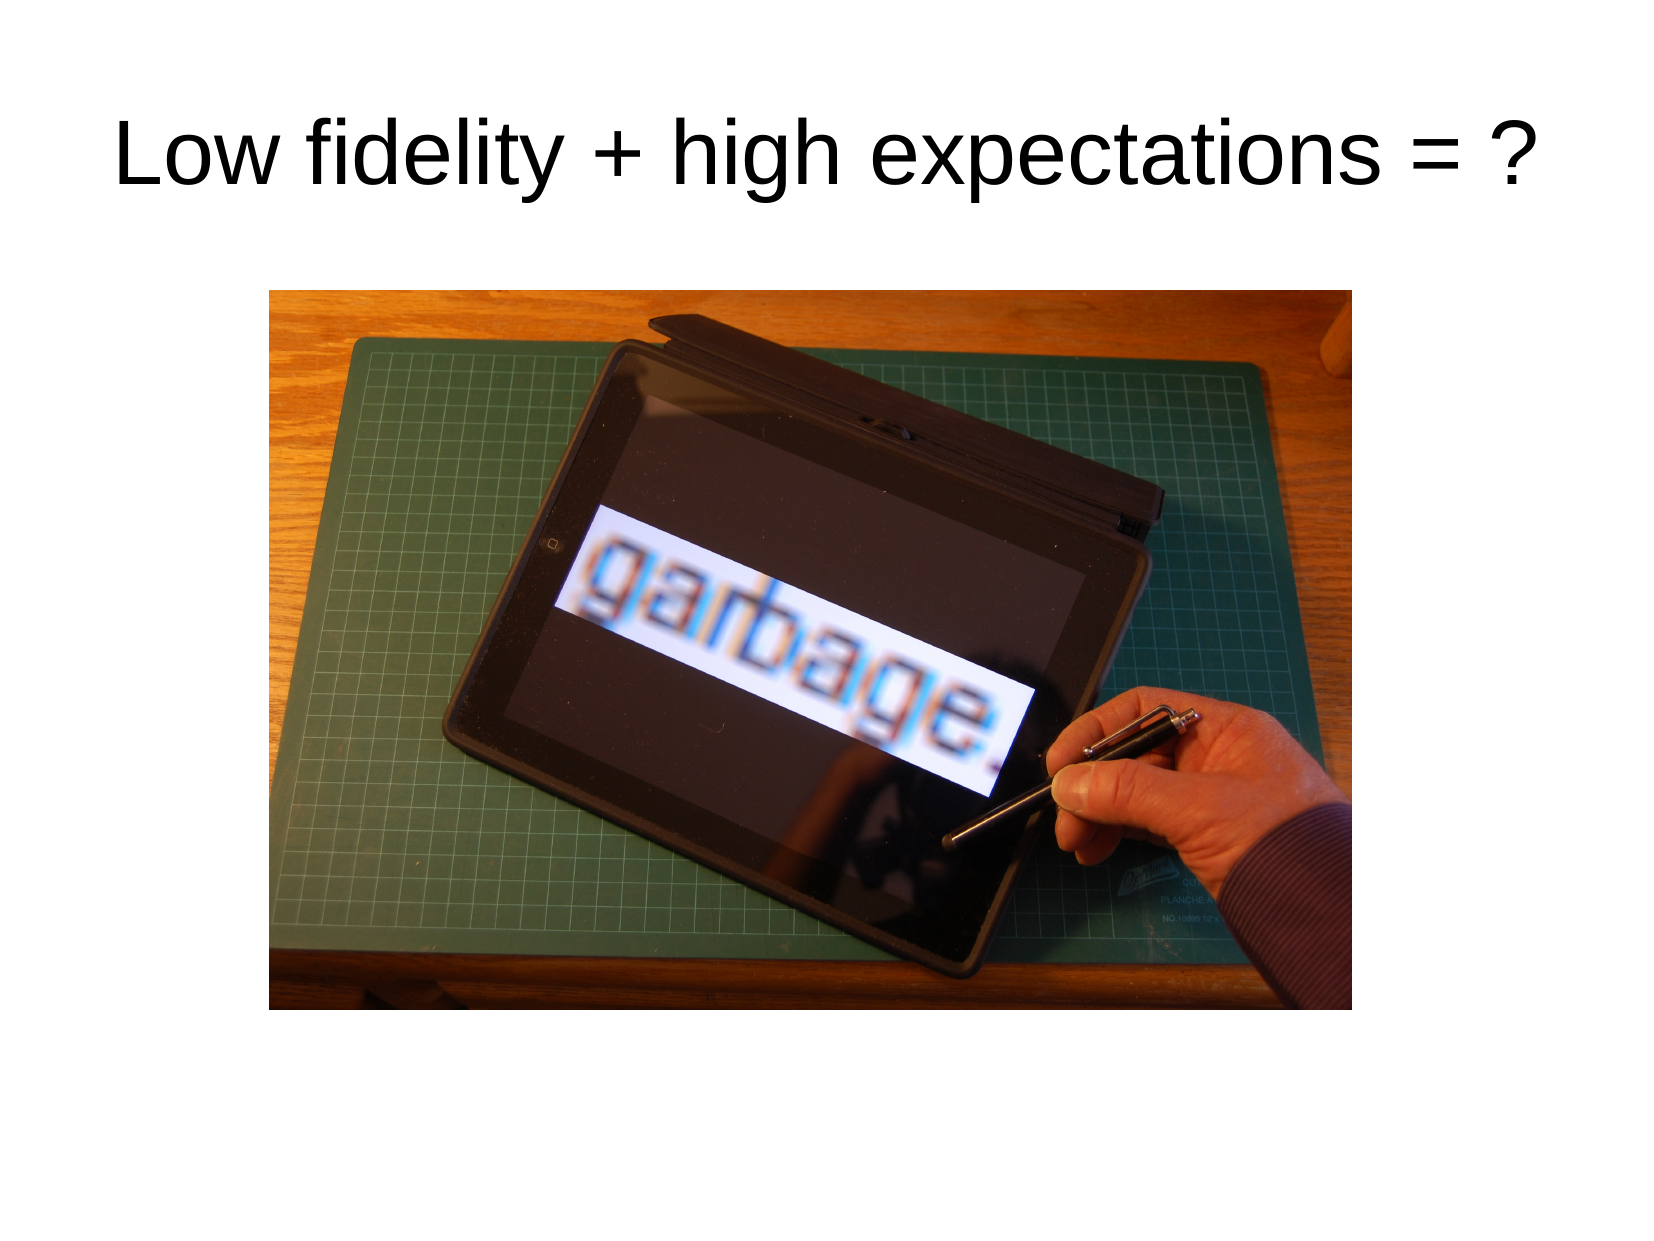

# Low fidelity + high expectations = ?